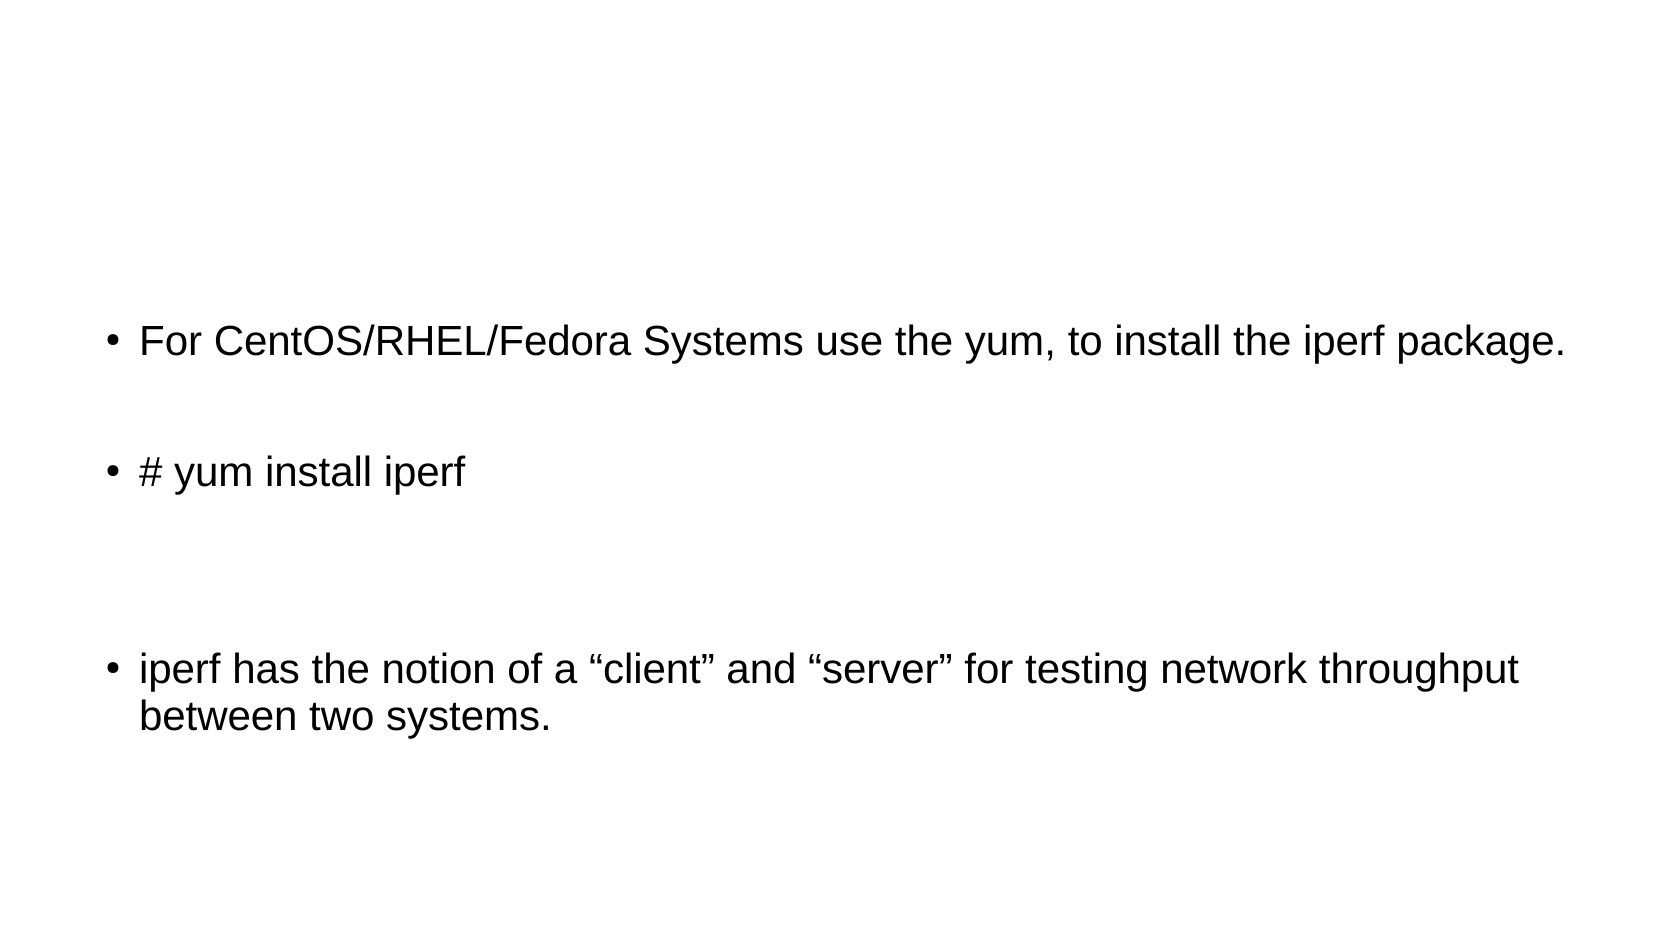

# For CentOS/RHEL/Fedora Systems use the yum, to install the iperf package.
# yum install iperf
iperf has the notion of a “client” and “server” for testing network throughput between two systems.